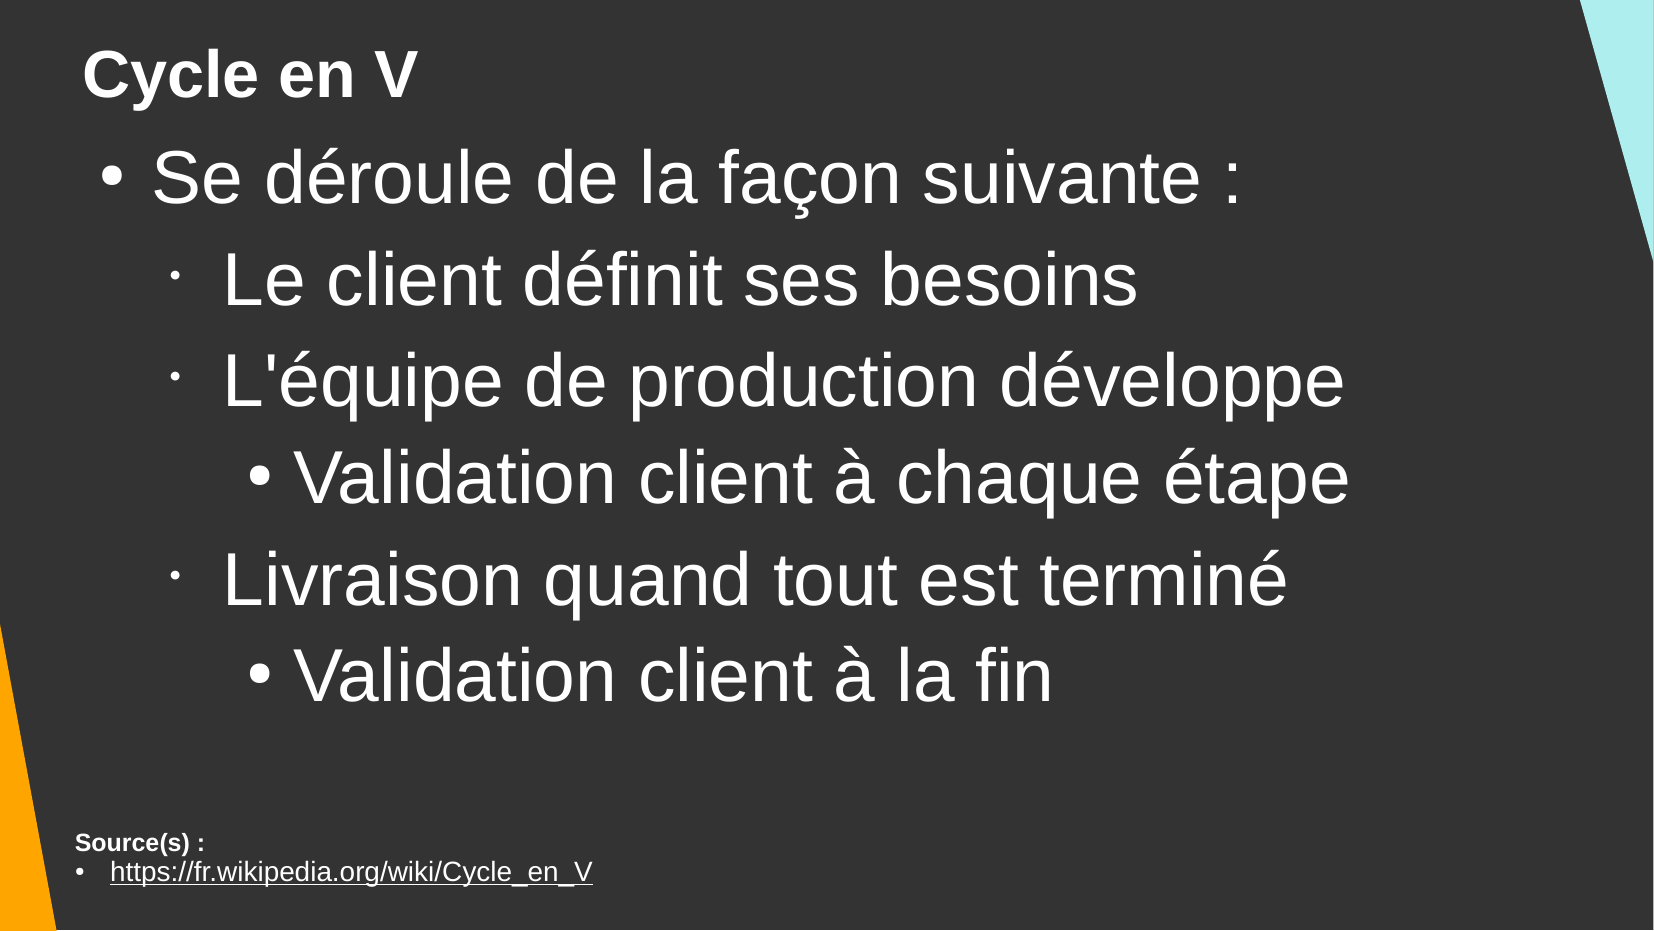

# Cycle en V
Se déroule de la façon suivante :
Le client définit ses besoins
L'équipe de production développe
Validation client à chaque étape
Livraison quand tout est terminé
Validation client à la fin
Source(s) :
https://fr.wikipedia.org/wiki/Cycle_en_V